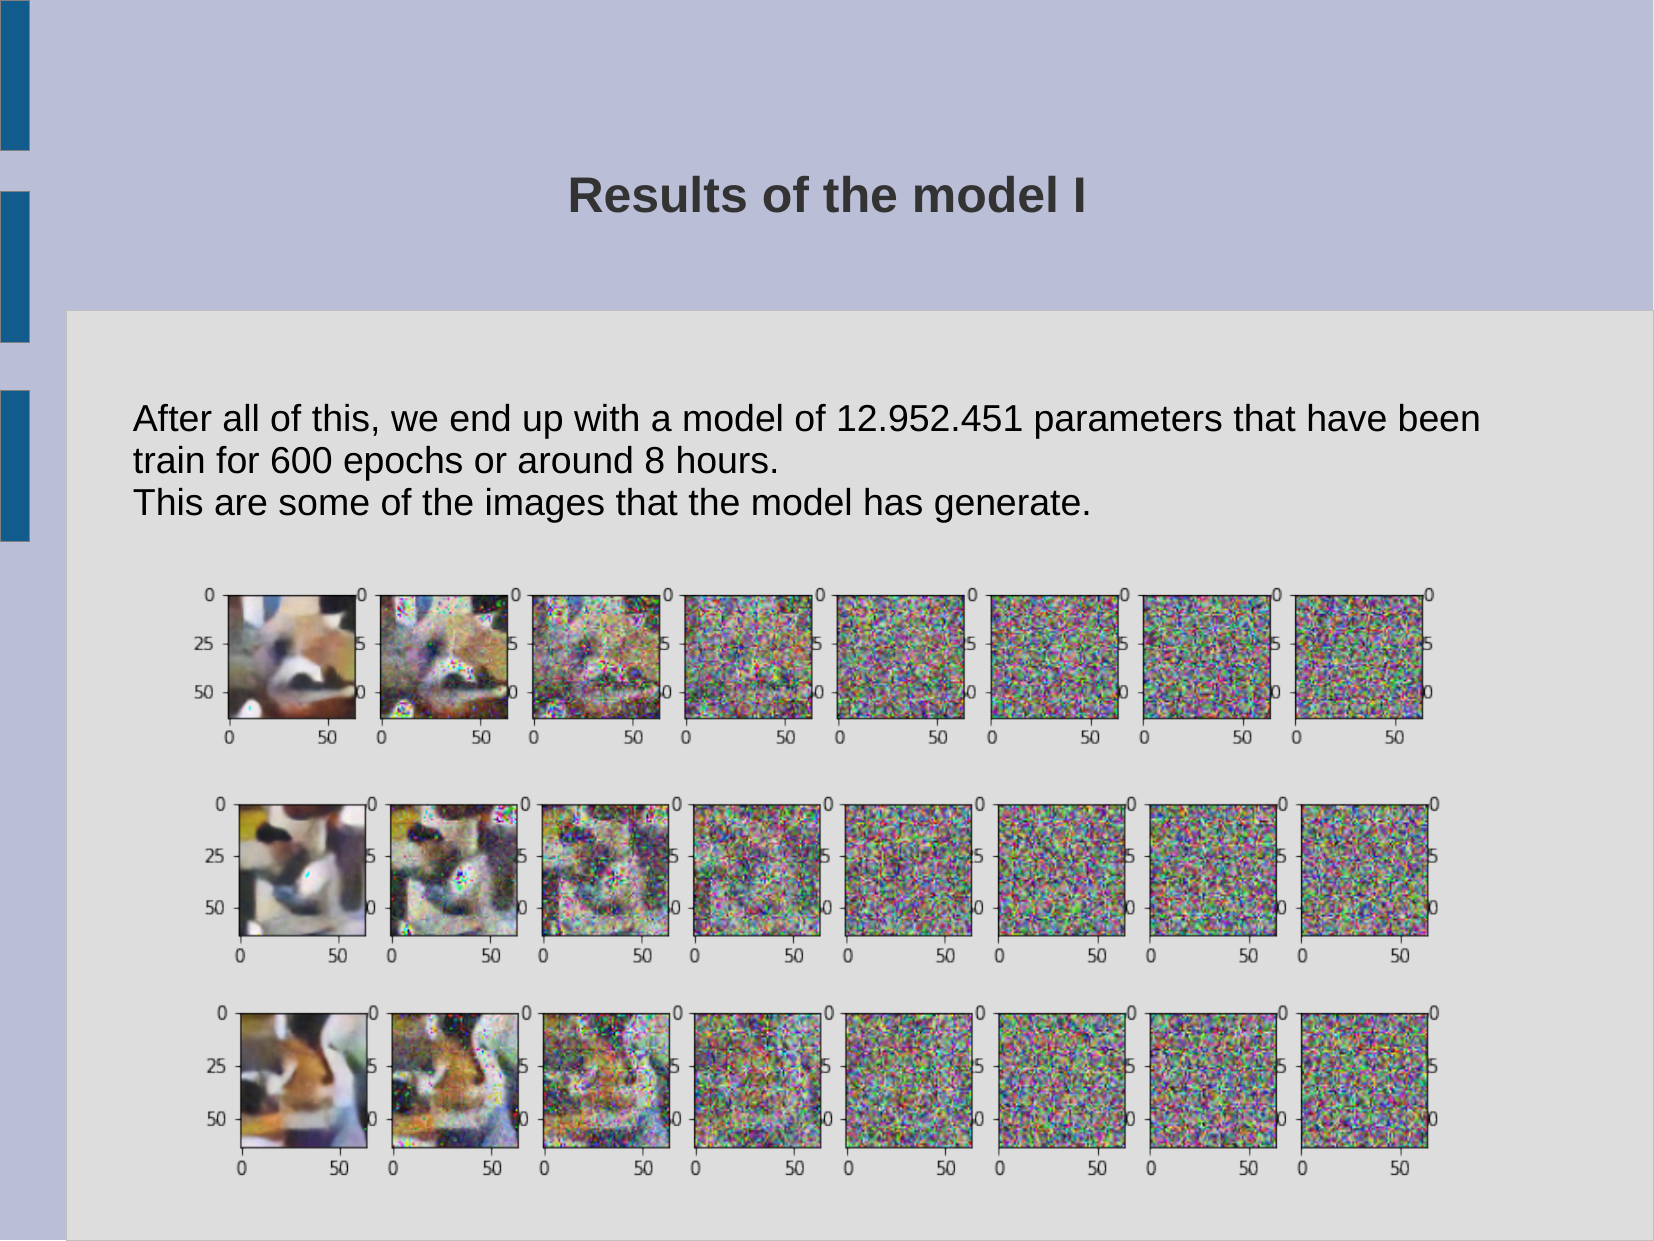

# Results of the model I
After all of this, we end up with a model of 12.952.451 parameters that have been train for 600 epochs or around 8 hours.
This are some of the images that the model has generate.